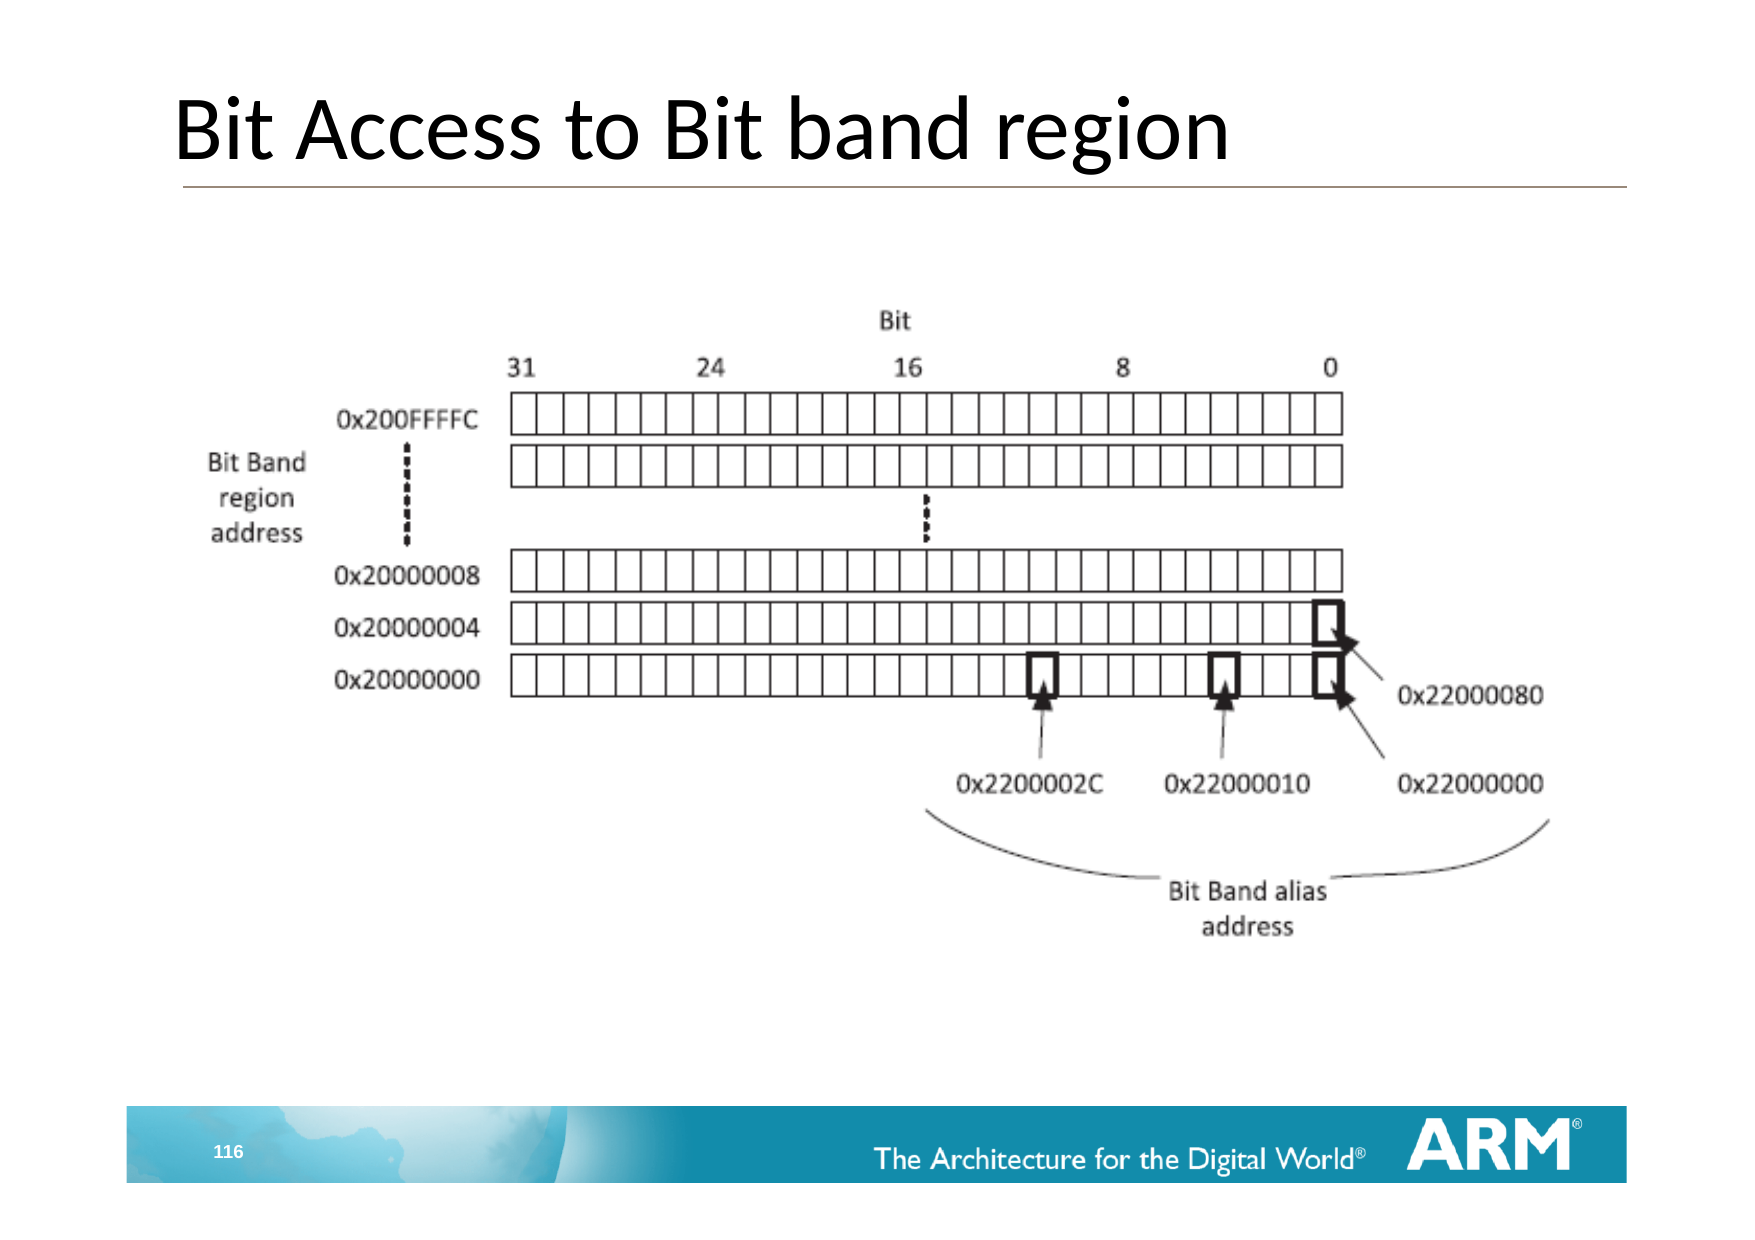

# Bit Access to Bit band region